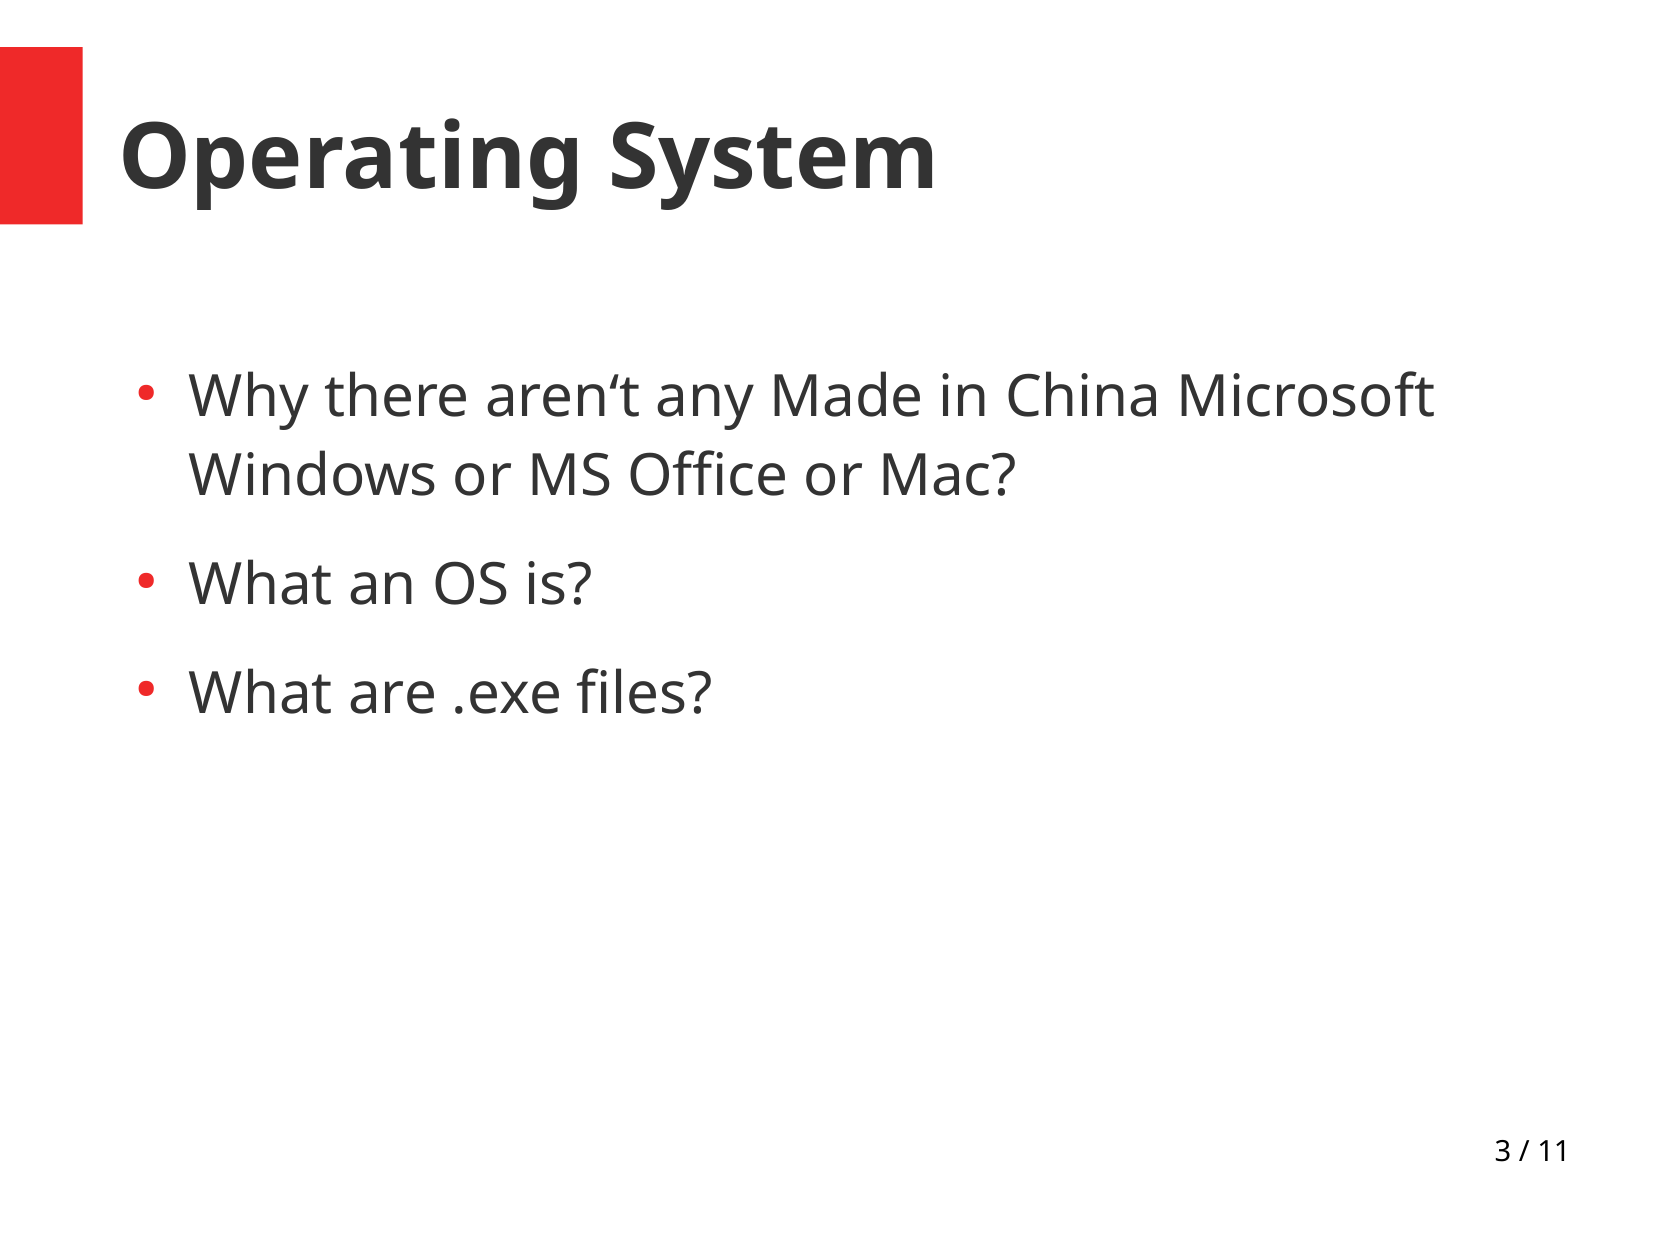

# Operating System
Why there aren‘t any Made in China Microsoft Windows or MS Office or Mac?
What an OS is?
What are .exe files?
3